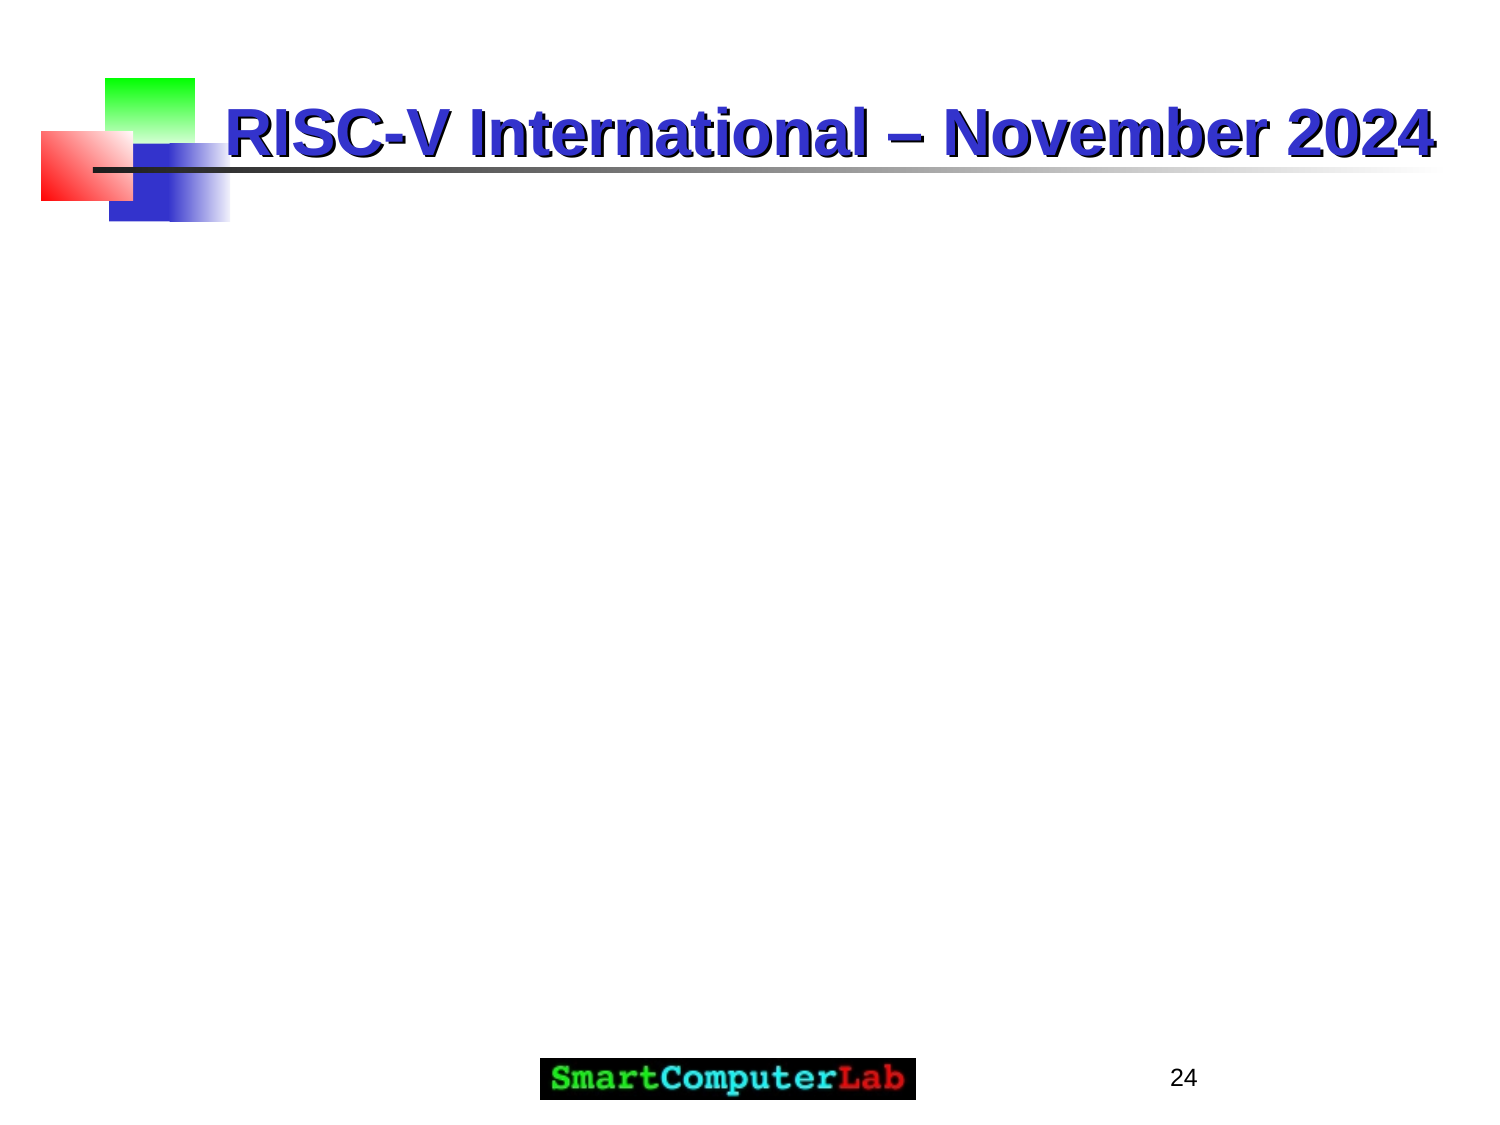

# RISC-V International – November 2024
24